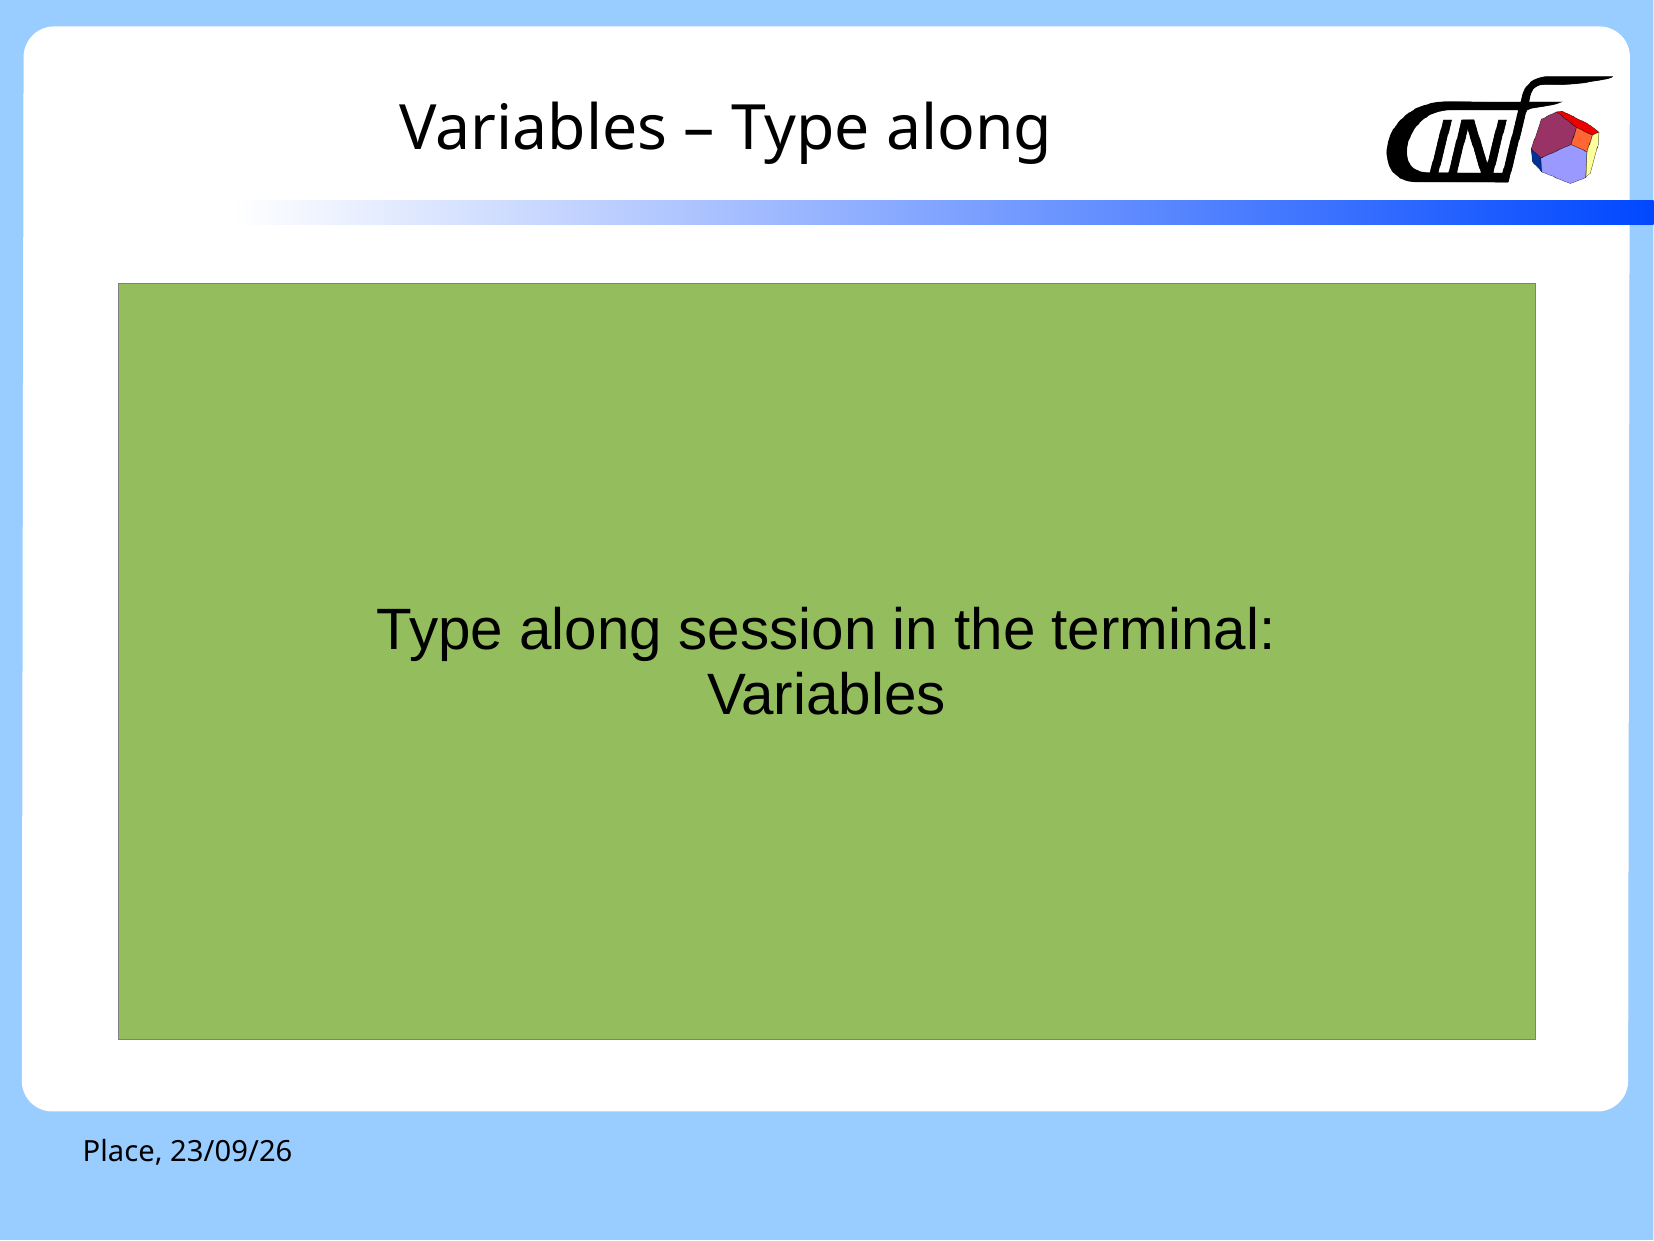

# Variables – Type along
Type along session in the terminal:
Variables